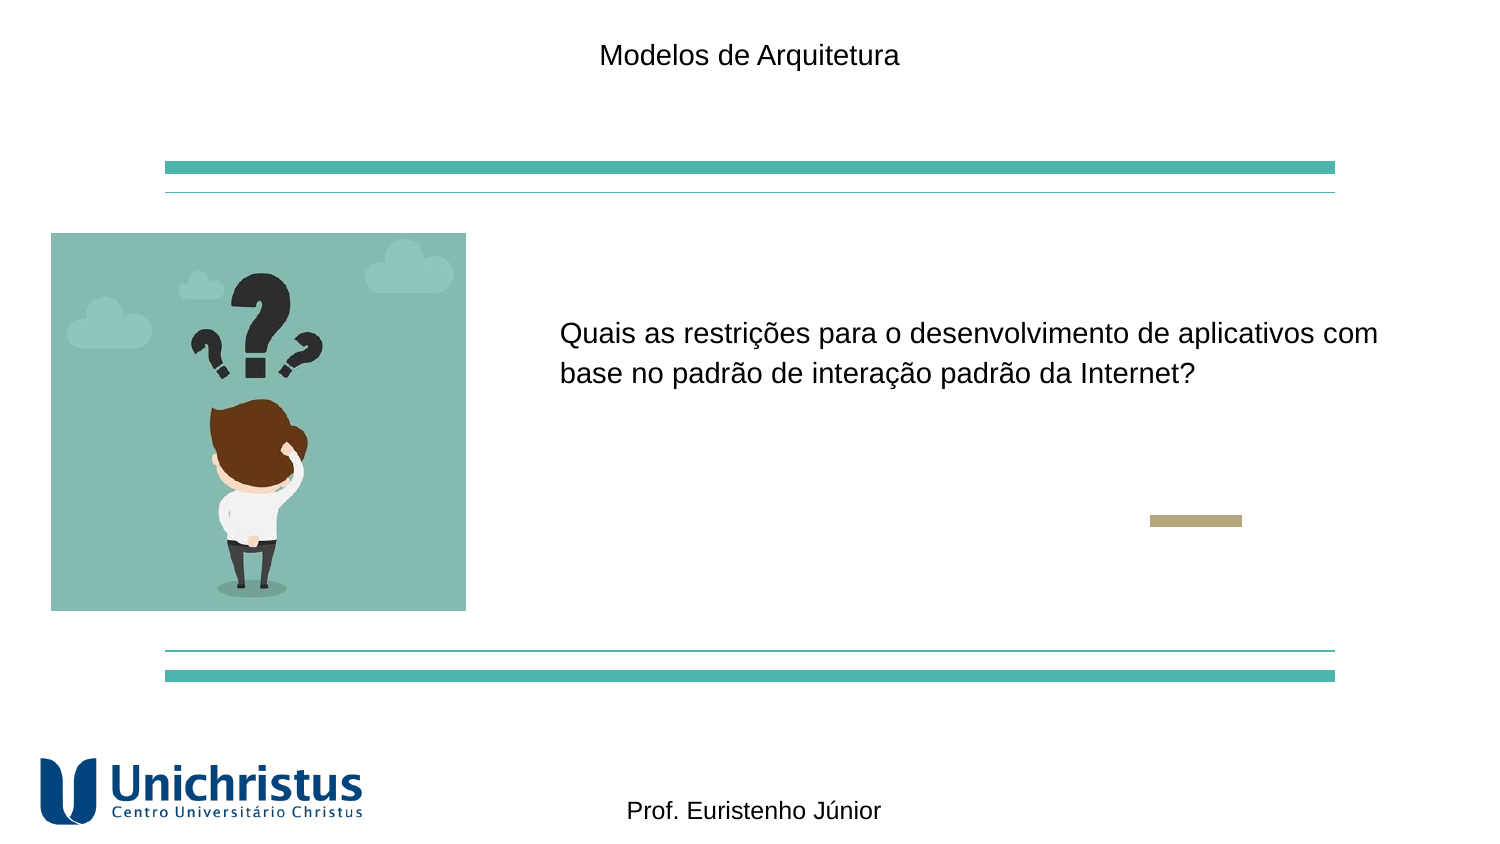

# Modelos de Arquitetura
Quais as restrições para o desenvolvimento de aplicativos com base no padrão de interação padrão da Internet?